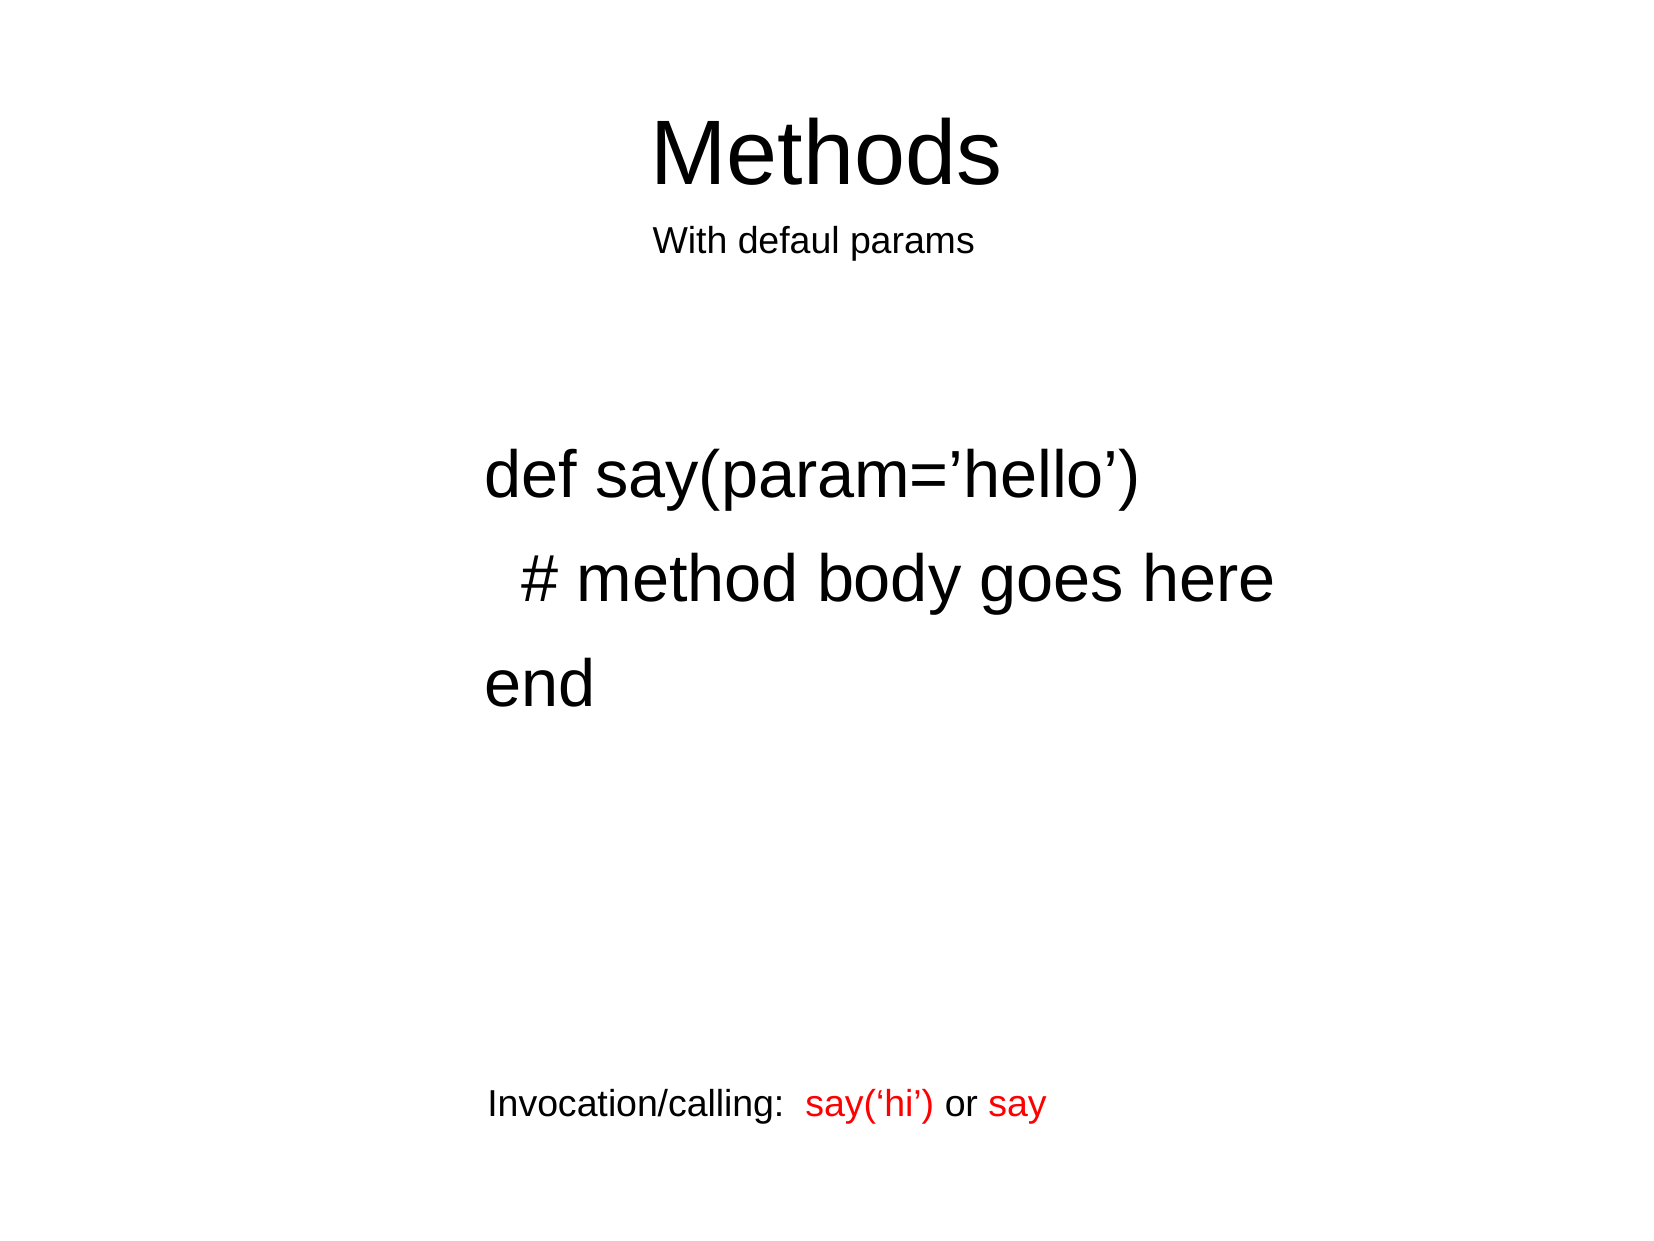

# Methods
With defaul params
def say(param=’hello’)
 # method body goes here
end
Invocation/calling: say(‘hi’) or say